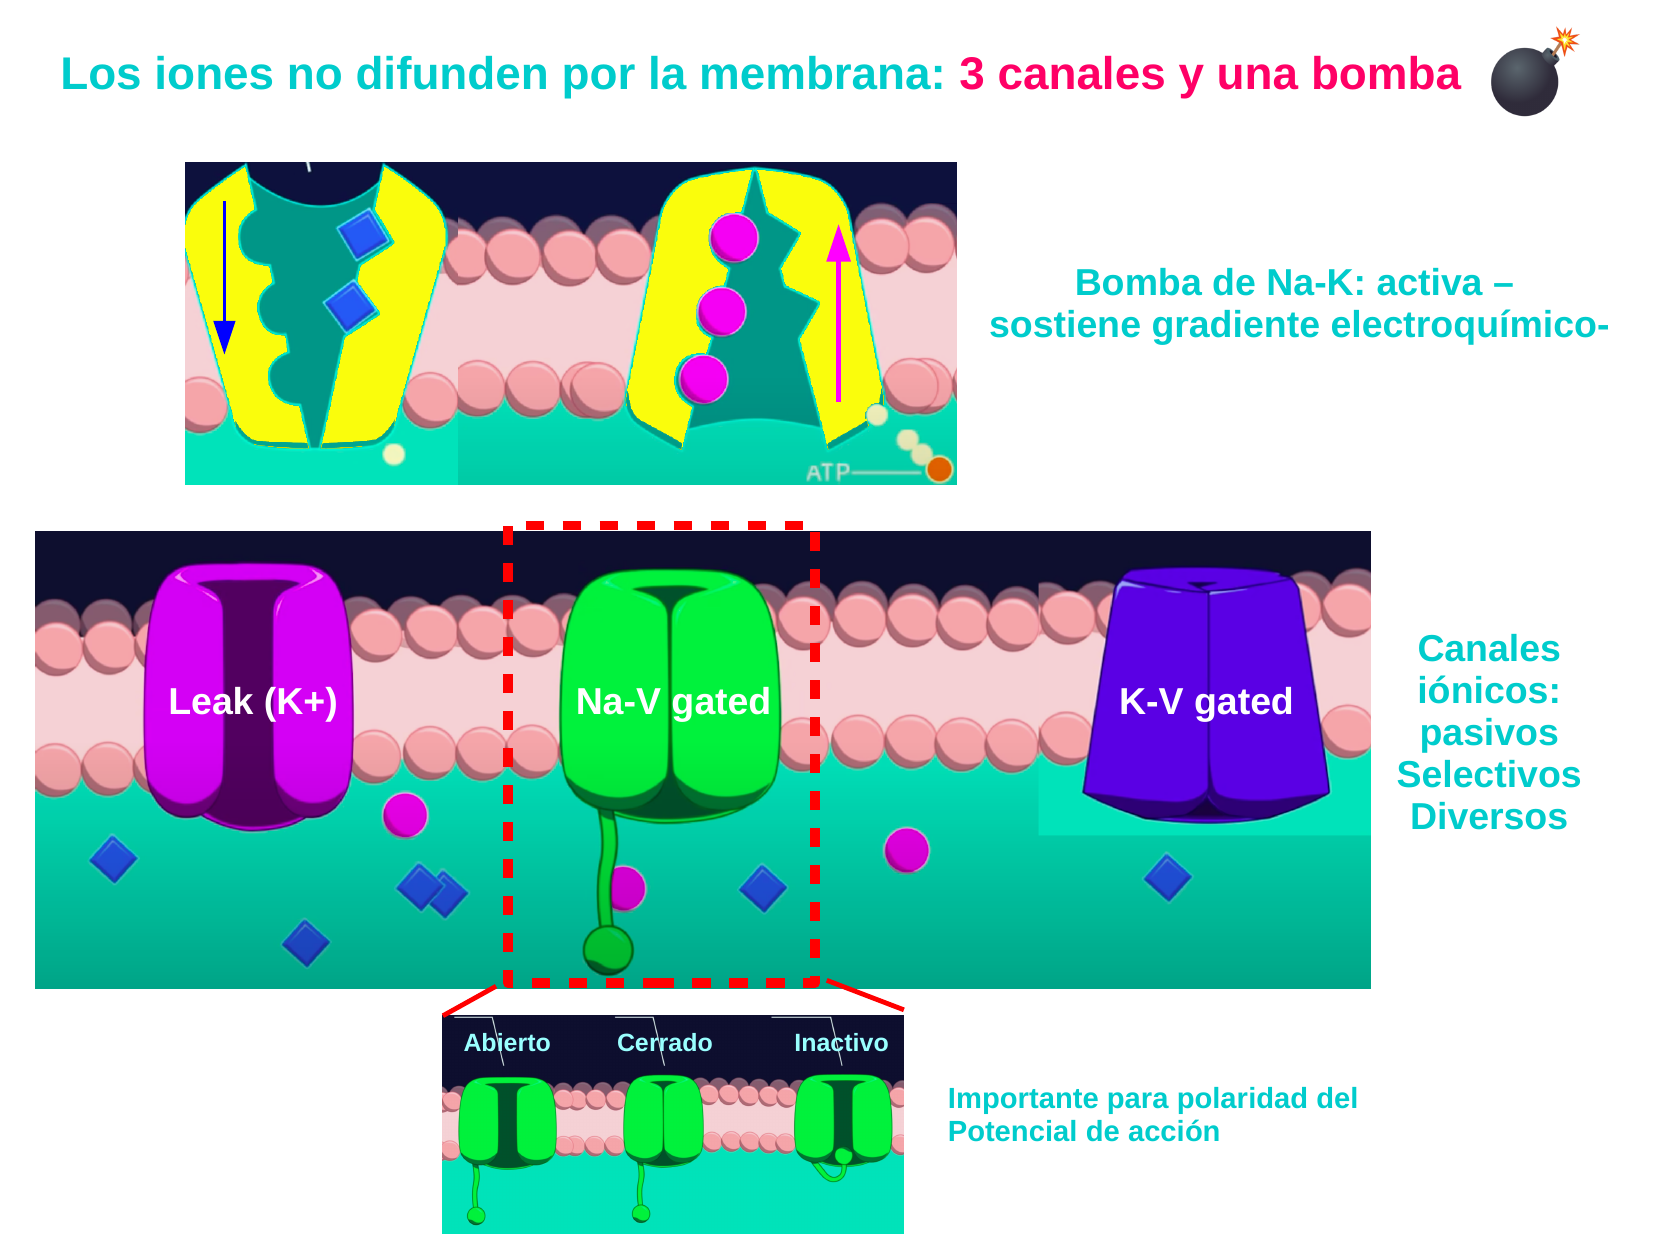

Los iones no difunden por la membrana: 3 canales y una bomba
Bomba de Na-K: activa –
sostiene gradiente electroquímico-
Canales iónicos: pasivos
Selectivos
Diversos
Leak (K+)
Na-V gated
K-V gated
Abierto
Cerrado
Inactivo
Importante para polaridad del
Potencial de acción